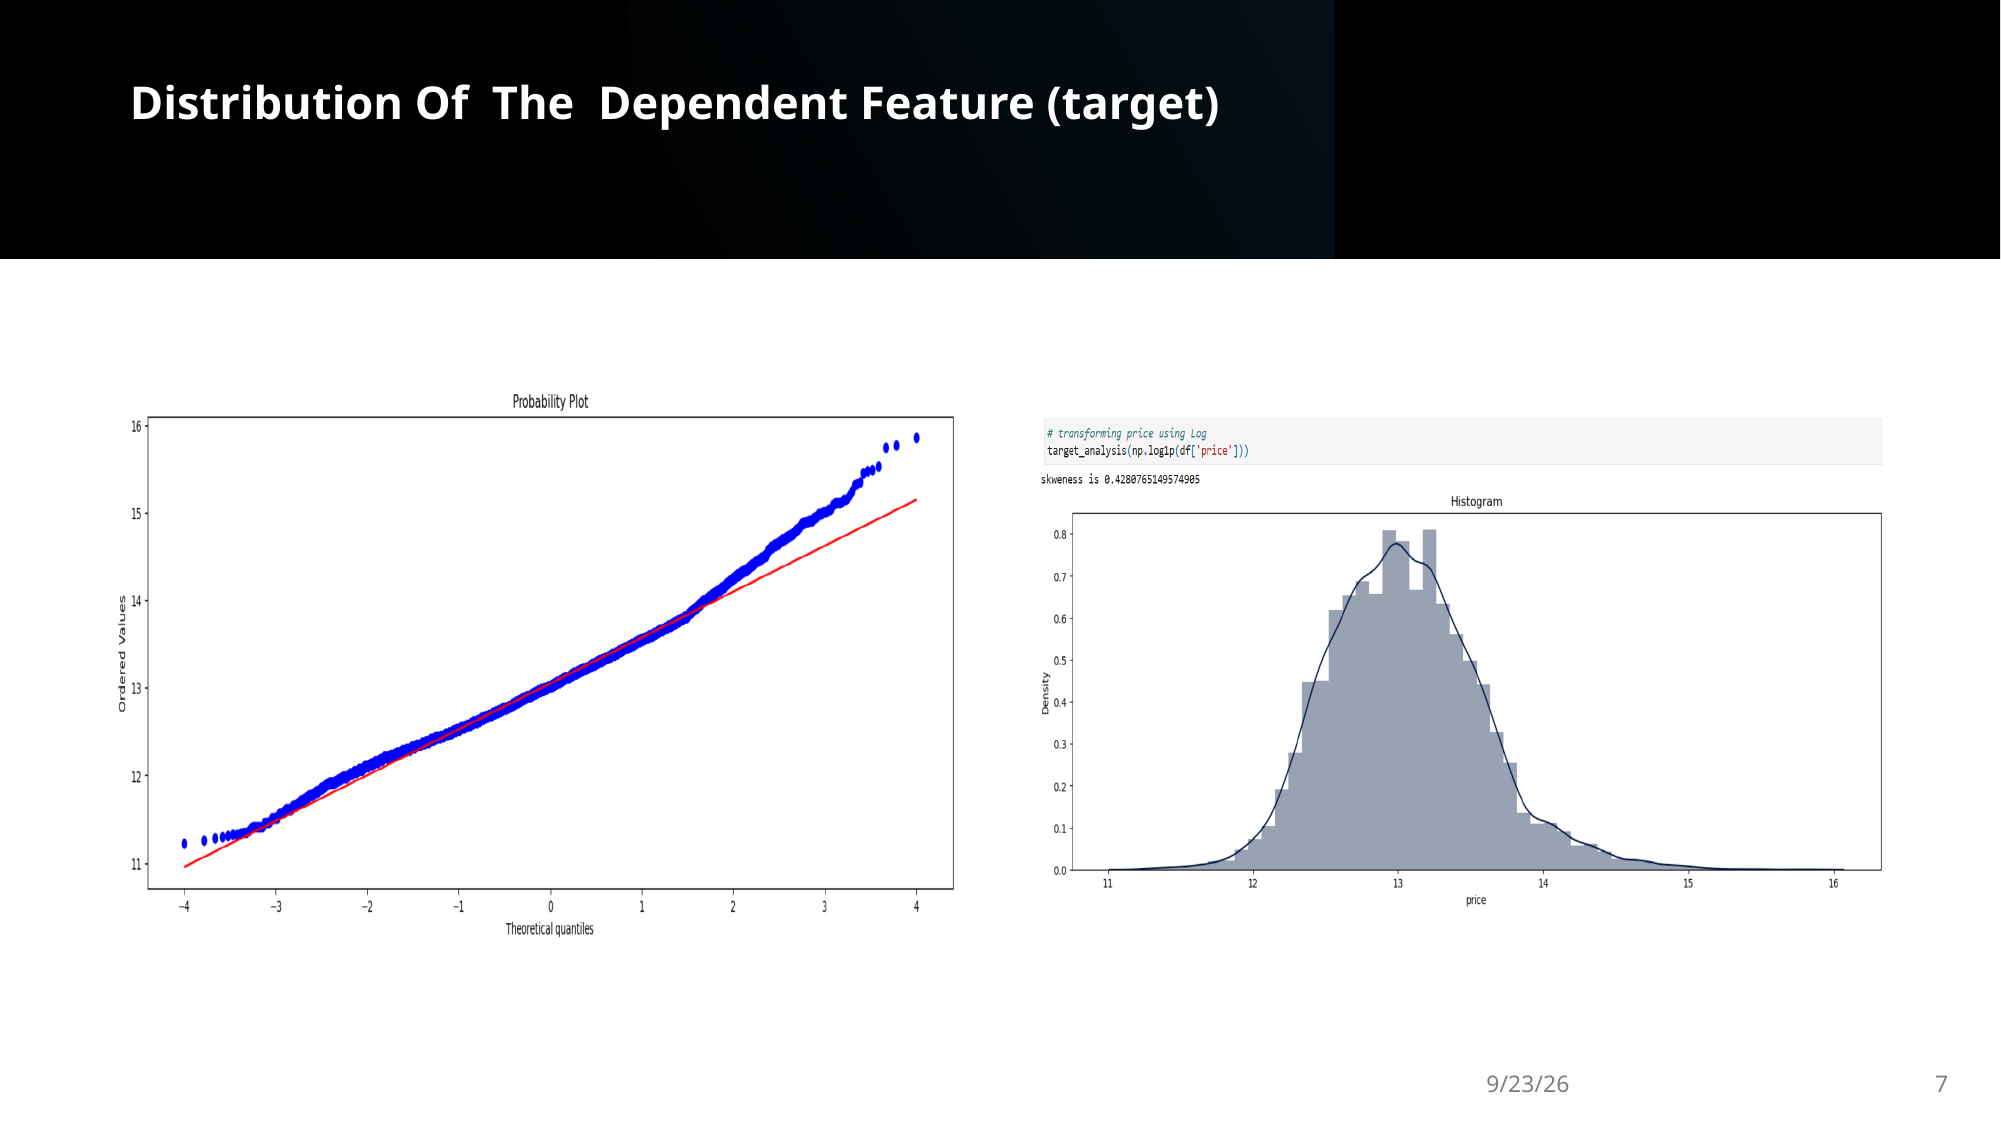

# Distribution Of The Dependent Feature (target)
7